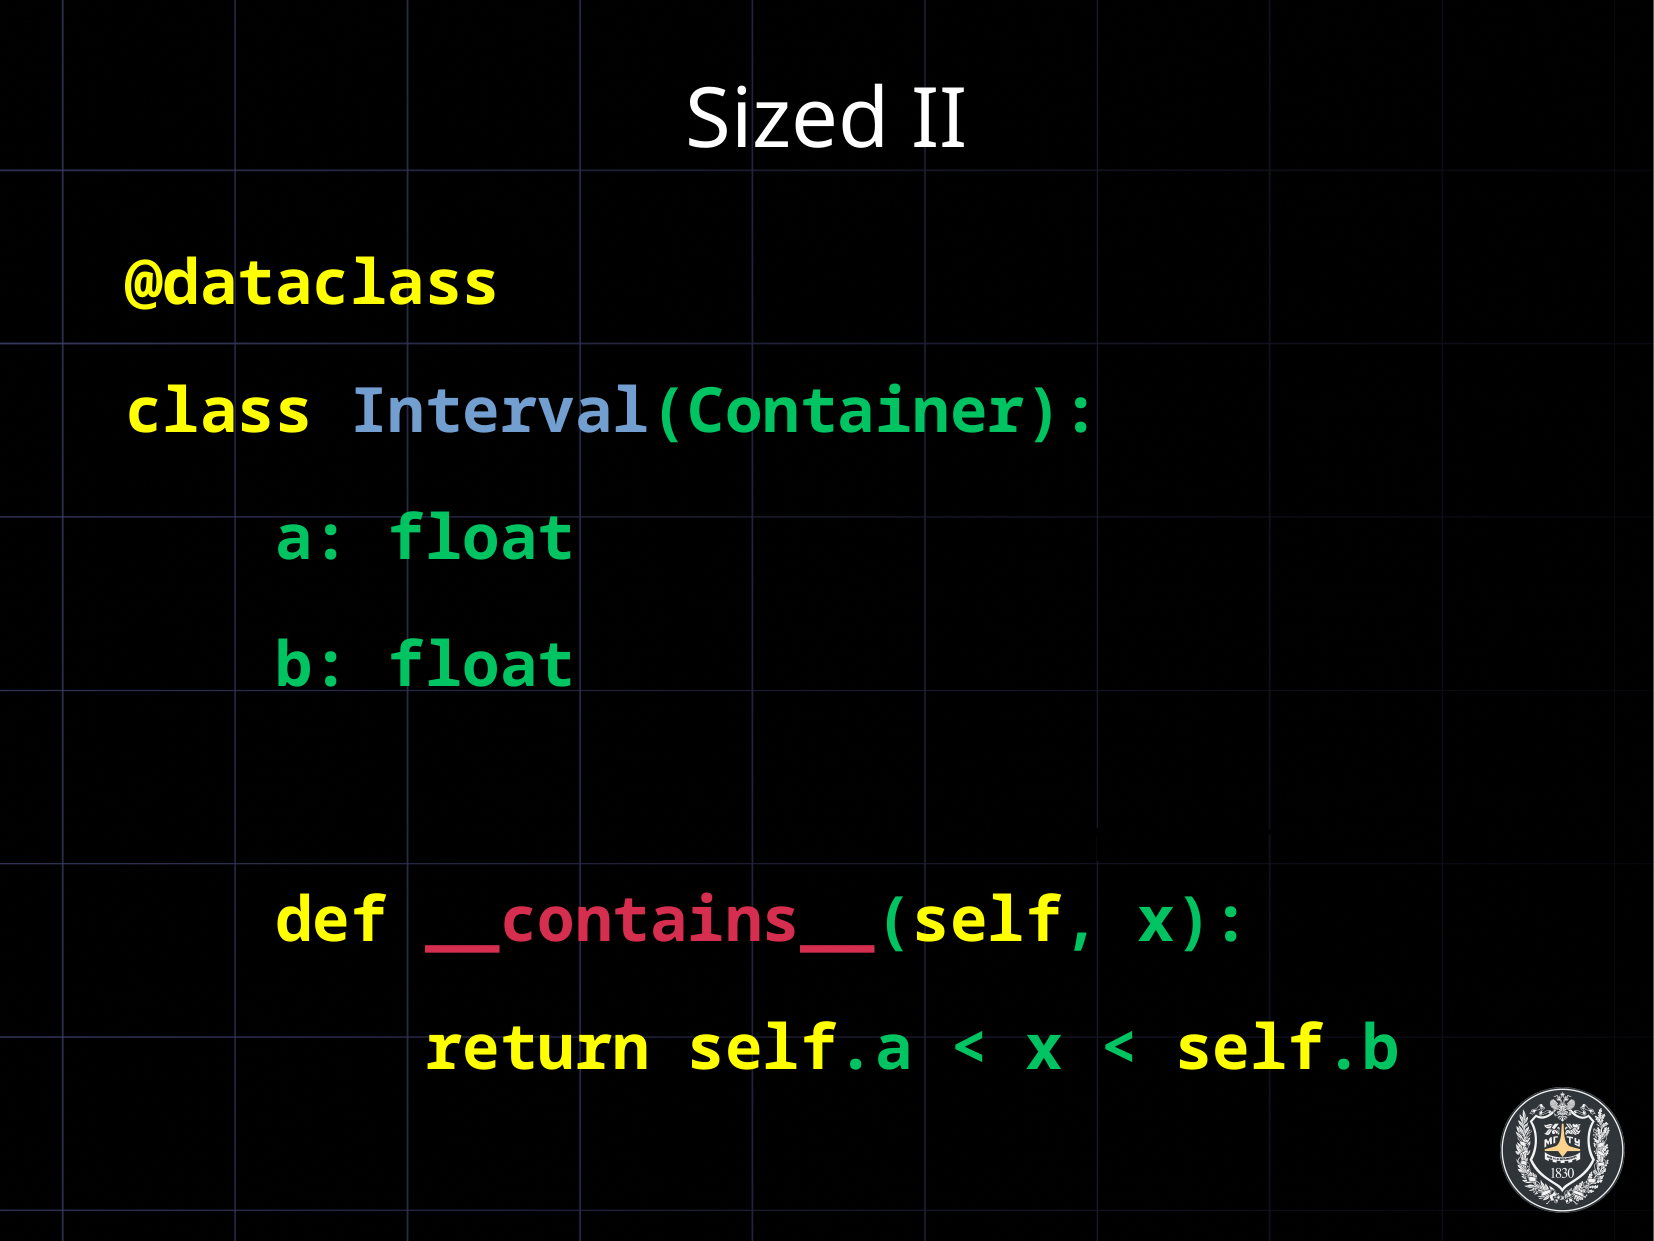

# Sized II
@dataclass
class Interval(Container):
 a: float
 b: float
 def __contains__(self, x):
 return self.a < x < self.b
 # TODO
container